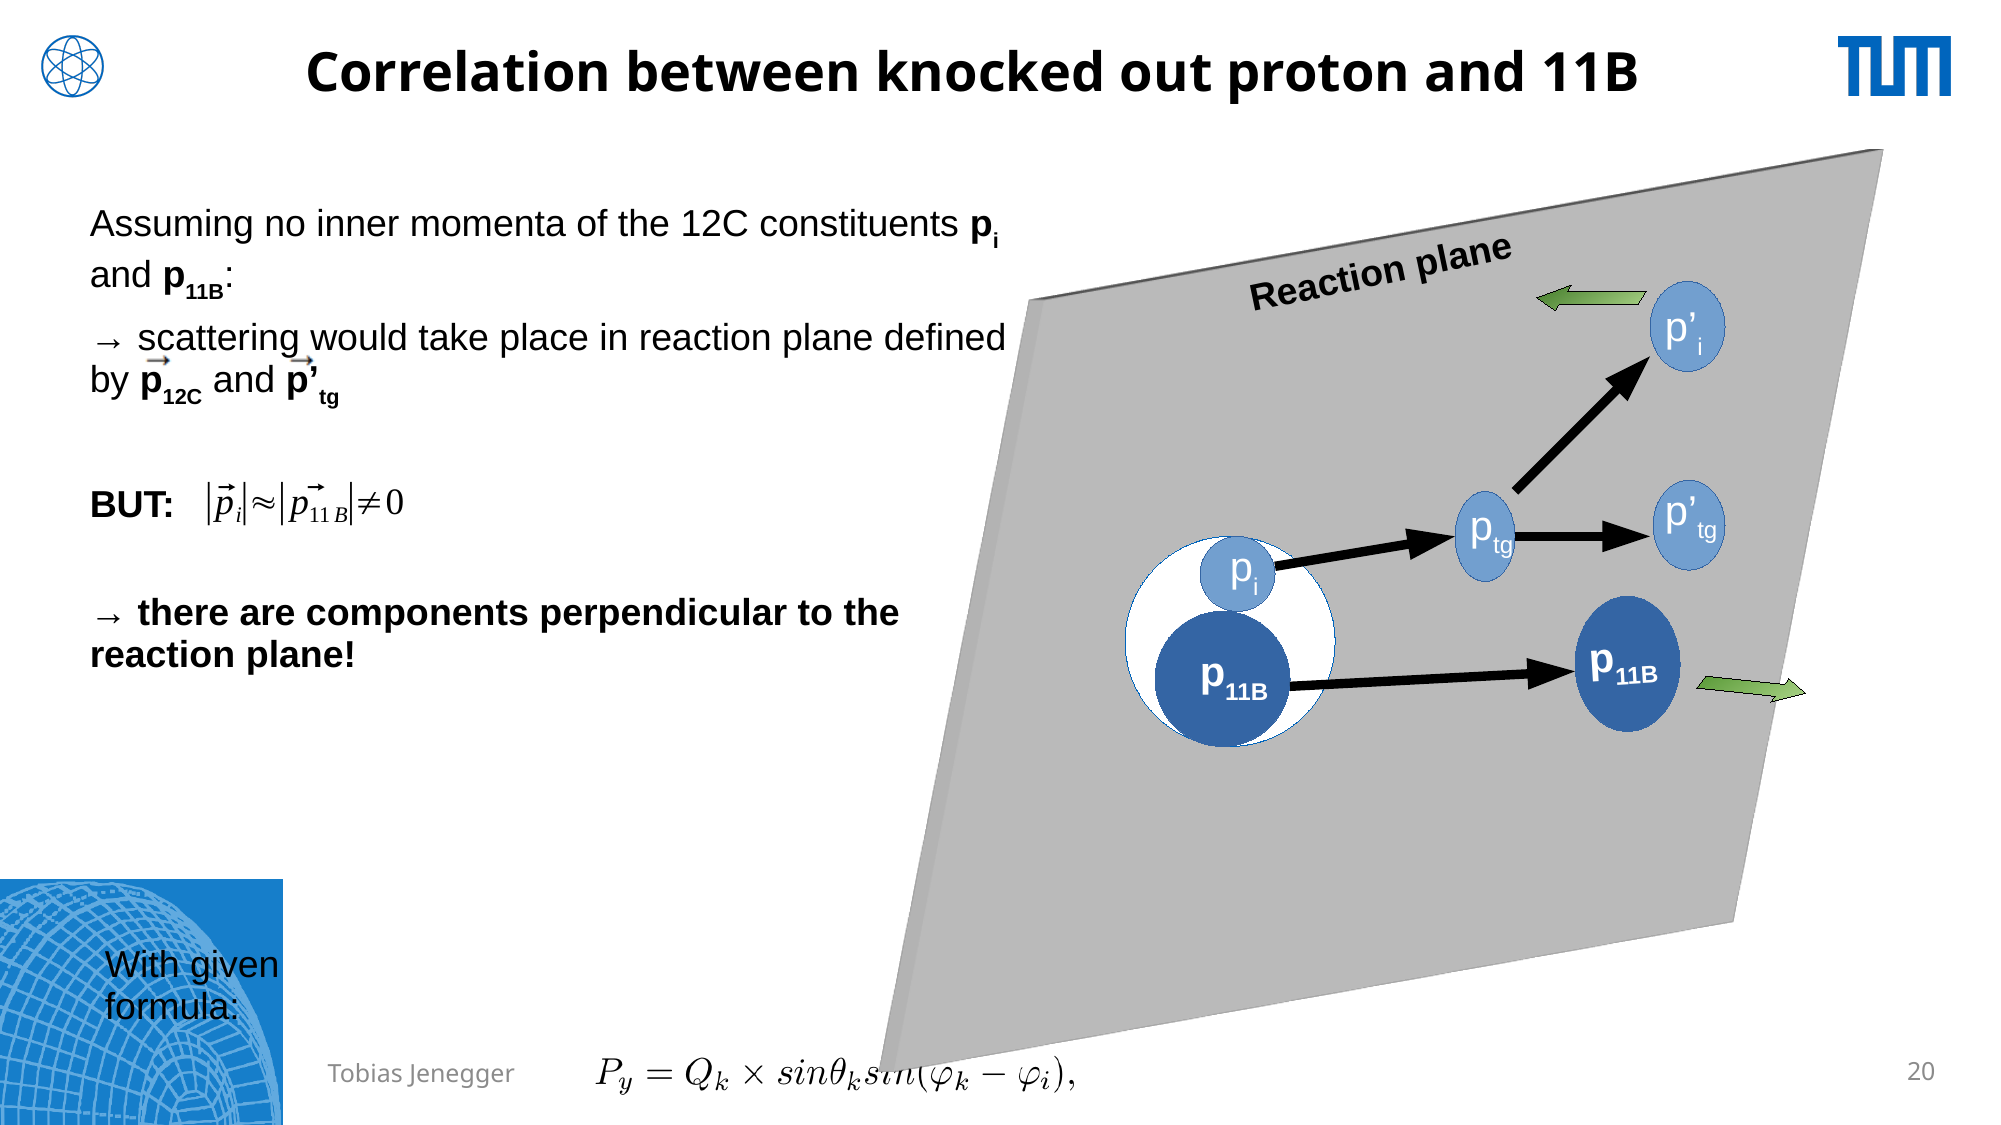

# Correlation between knocked out proton and 11B
Assuming no inner momenta of the 12C constituents pi and p11B:
→ scattering would take place in reaction plane defined by p12C and p’tg
BUT:
→ there are components perpendicular to the reaction plane!
Reaction plane
p’i
p’tg
ptg
pi
p11B
p11B
With given formula:
Tobias Jenegger